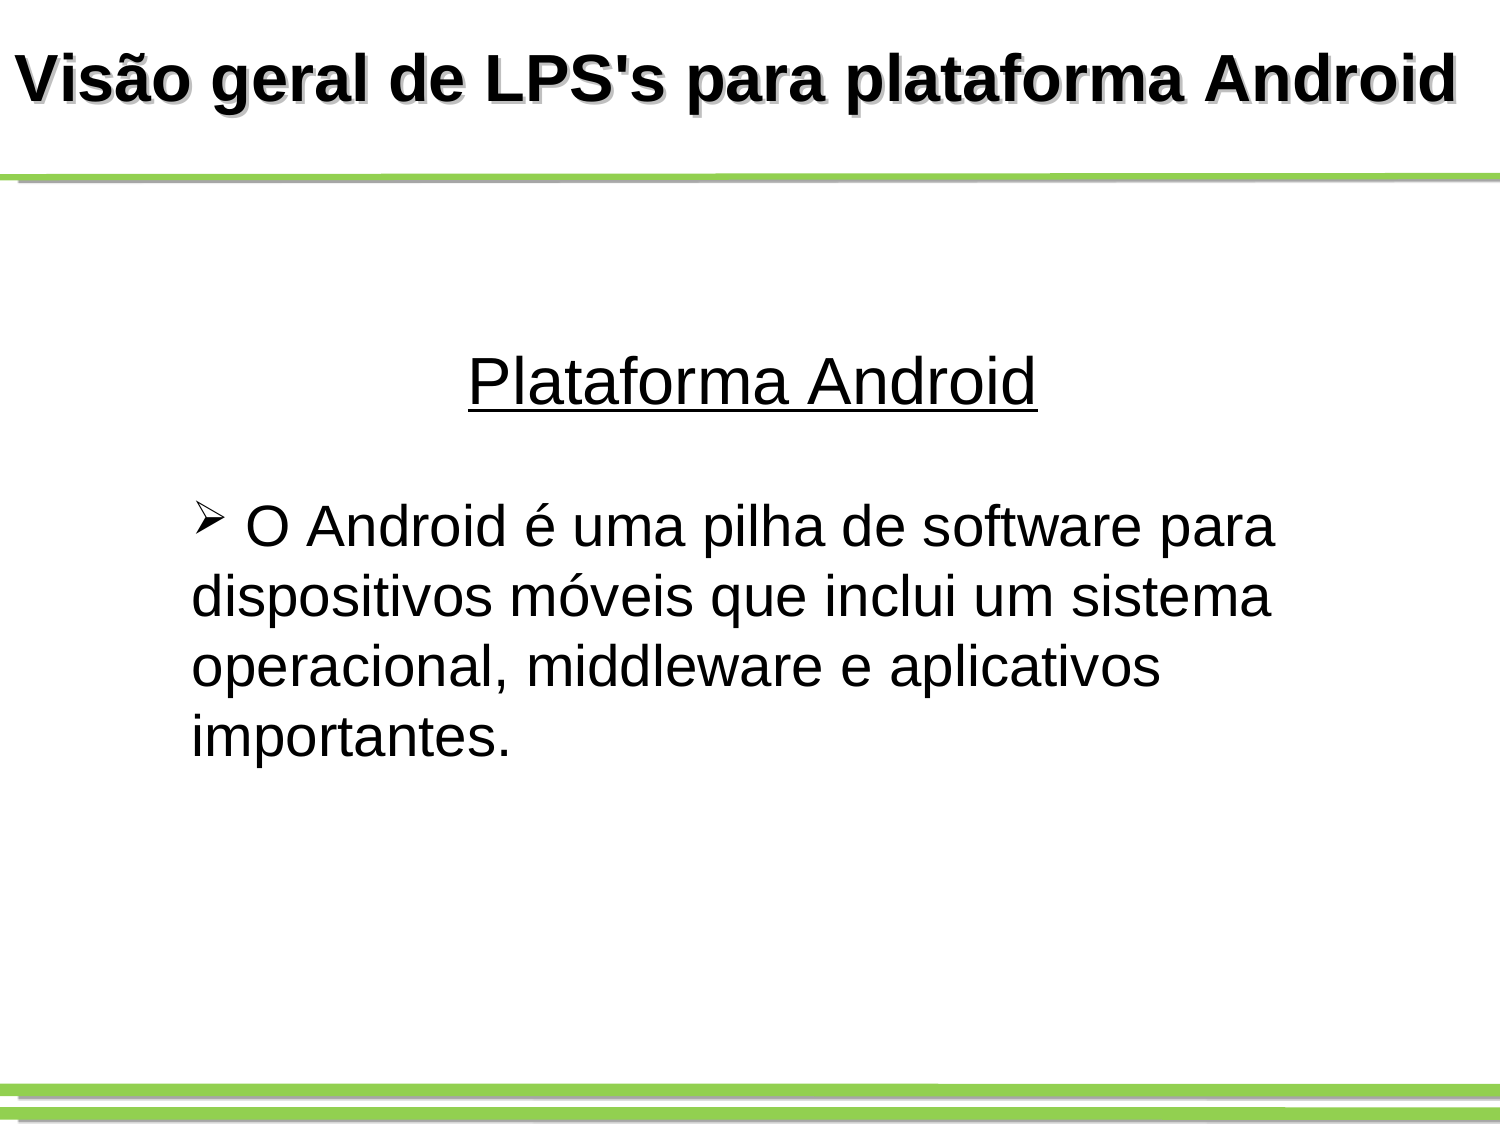

Visão geral de LPS's para plataforma Android
Plataforma Android
 O Android é uma pilha de software para dispositivos móveis que inclui um sistema operacional, middleware e aplicativos importantes.